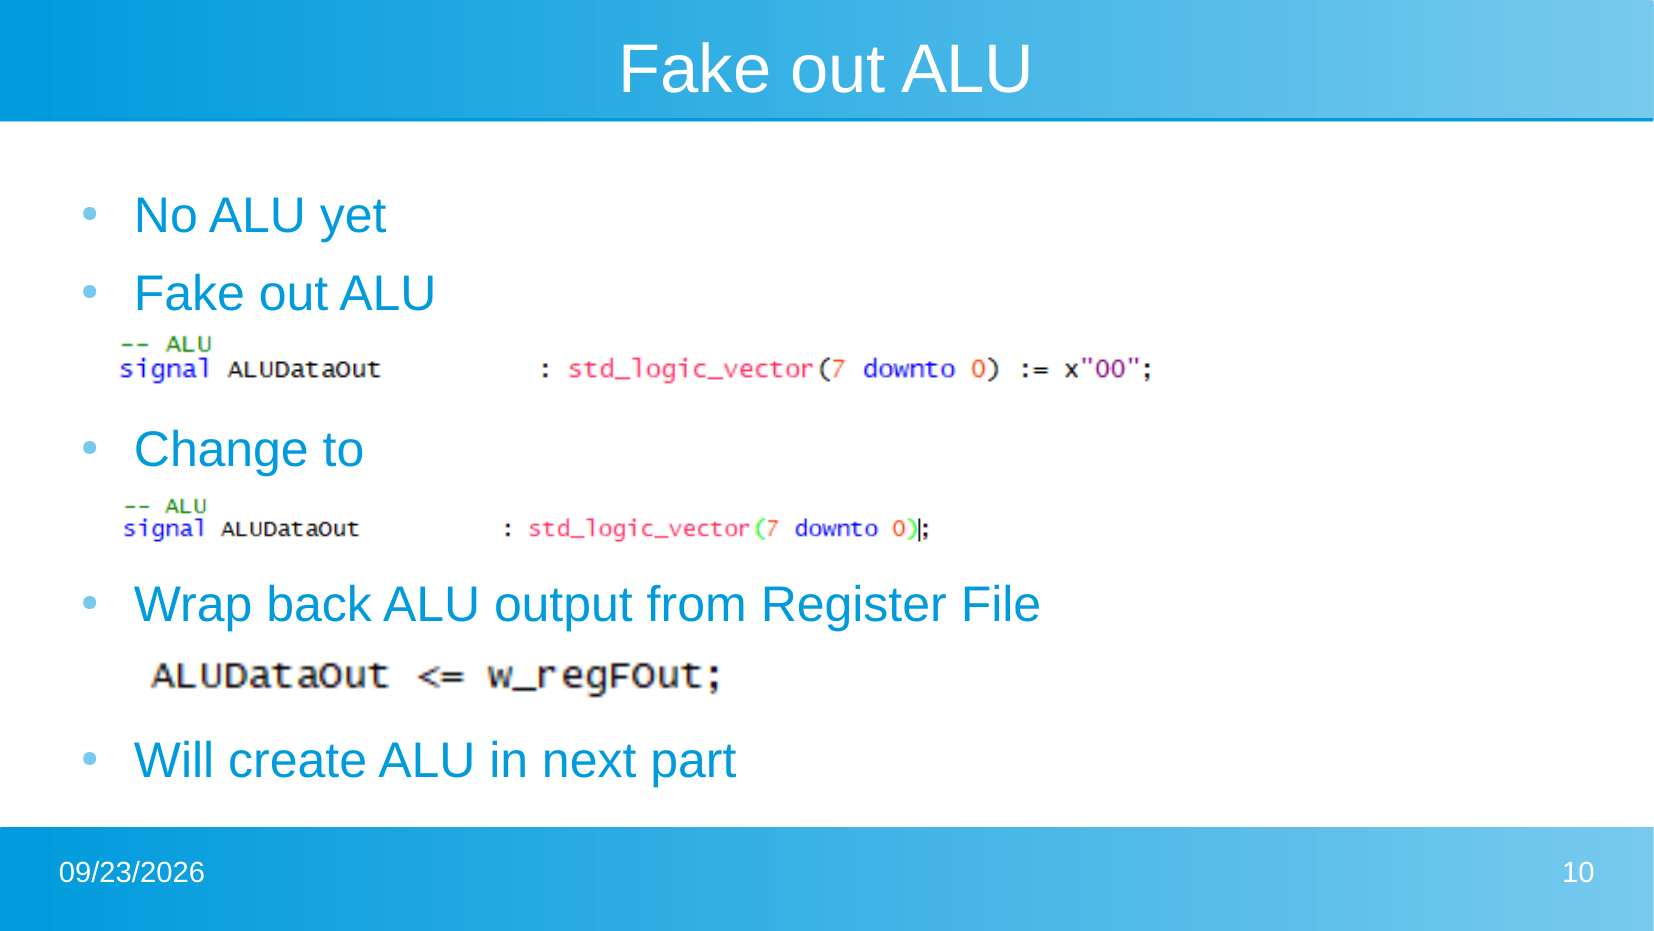

# Fake out ALU
No ALU yet
Fake out ALU
Change to
Wrap back ALU output from Register File
Will create ALU in next part
10